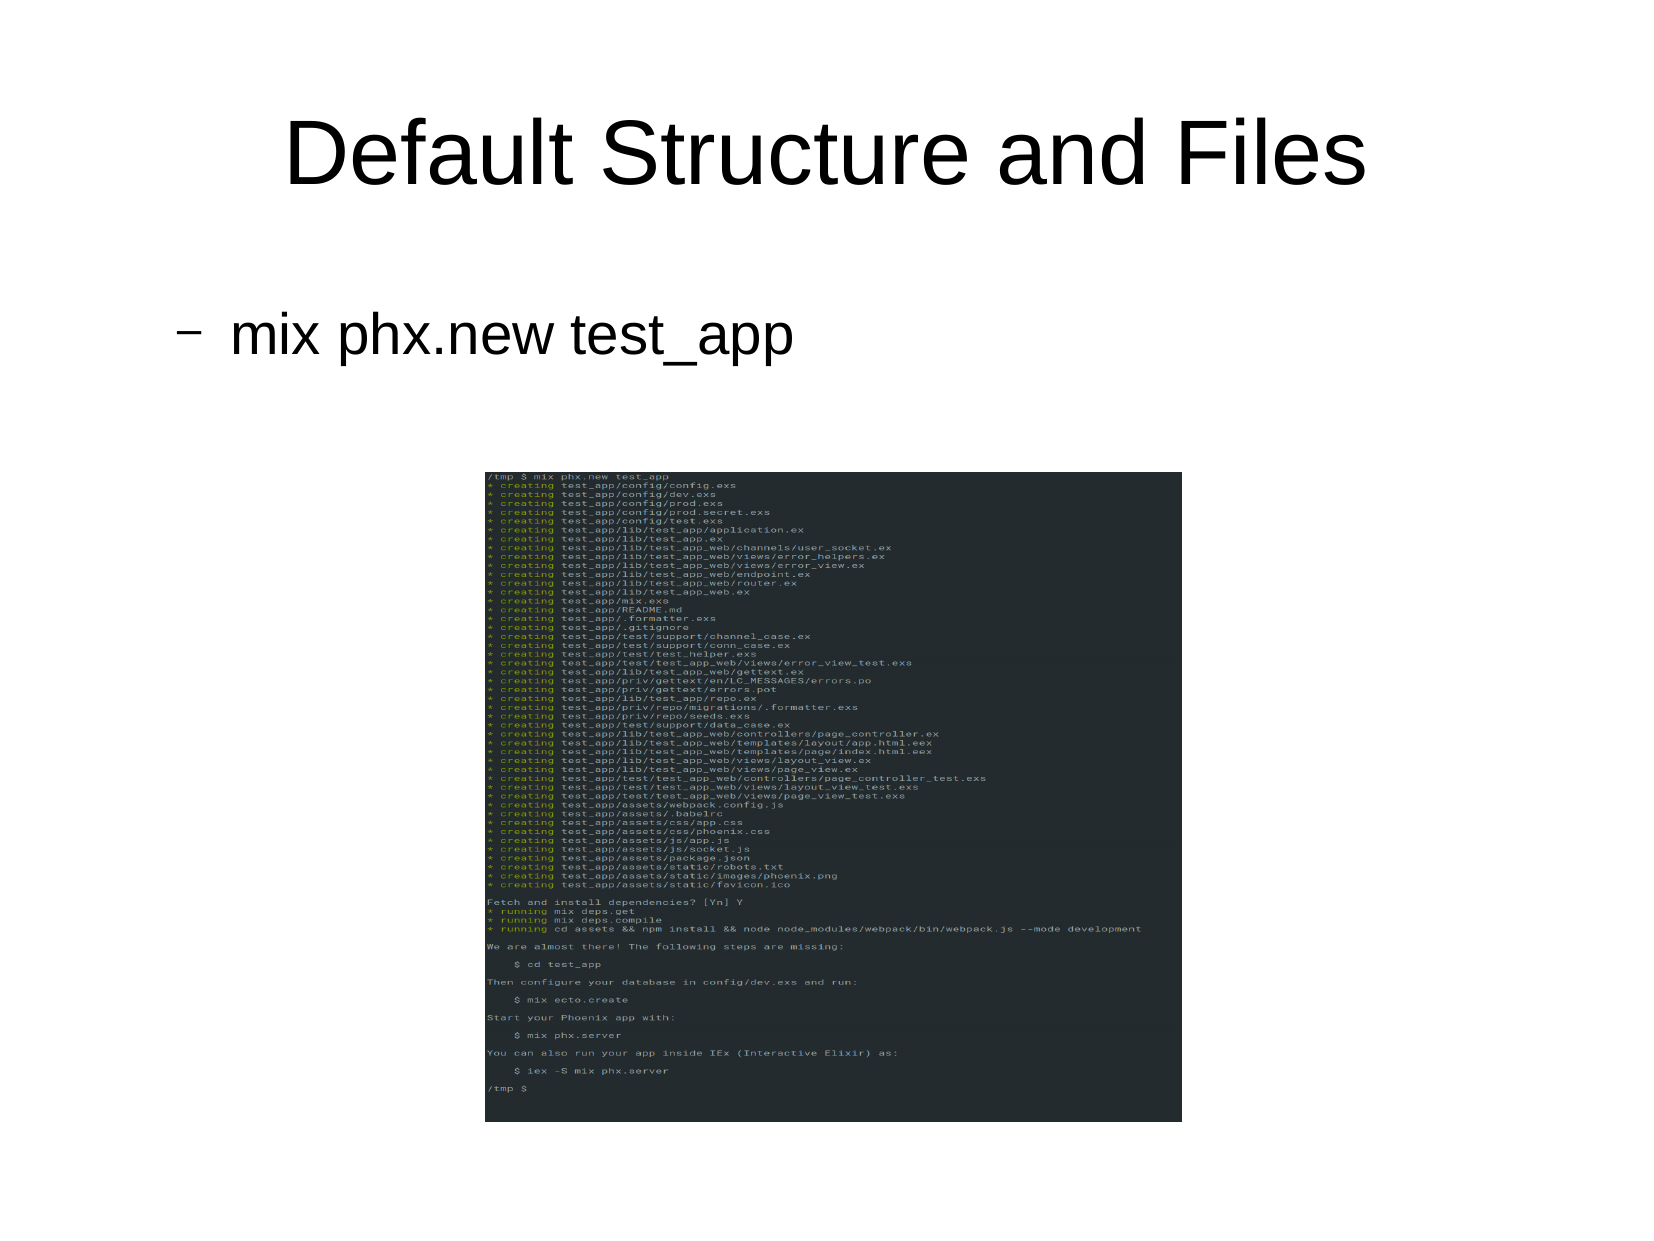

# Default Structure and Files
mix phx.new test_app